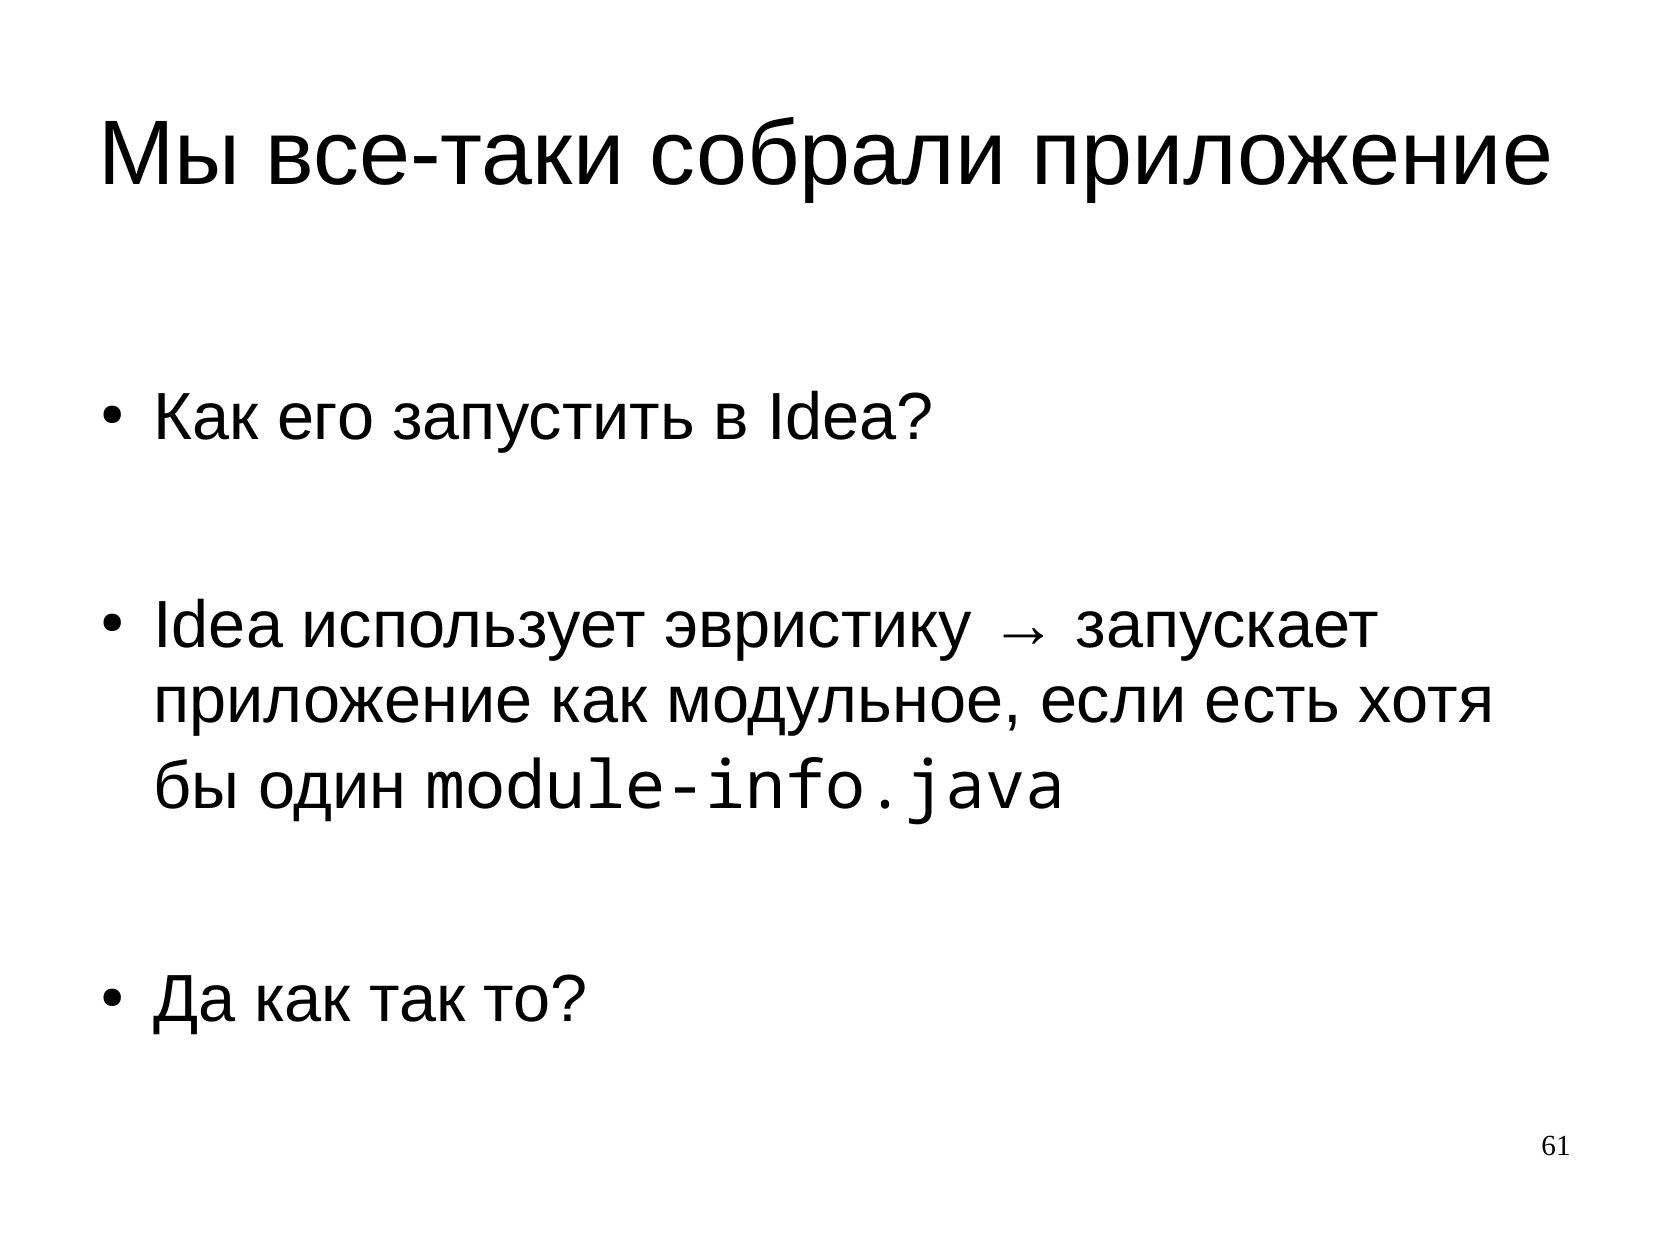

# Мы все-таки собрали приложение
Как его запустить в Idea?
Idea использует эвристику → запускает приложение как модульное, если есть хотя бы один module-info.java
Да как так то?
61